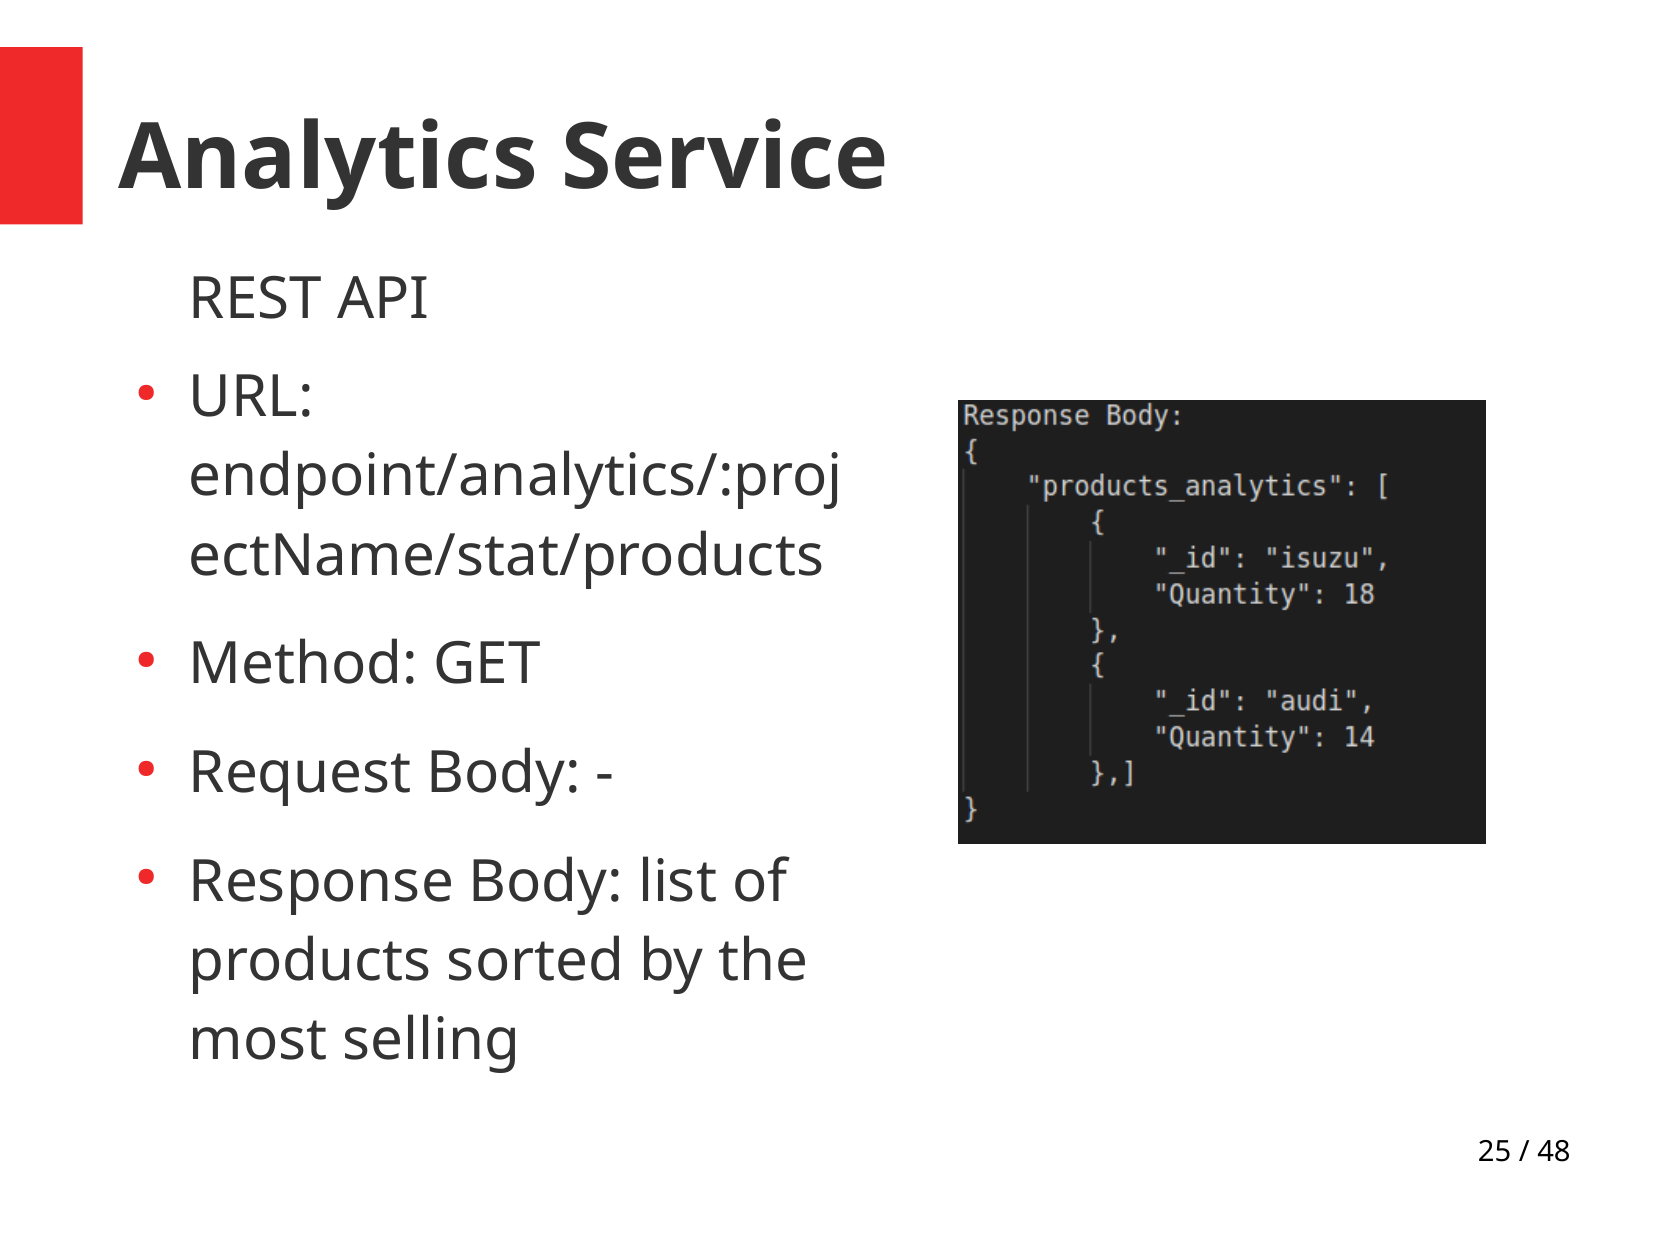

# Analytics Service
REST API
URL: endpoint/analytics/:projectName/stat/products
Method: GET
Request Body: -
Response Body: list of products sorted by the most selling
25